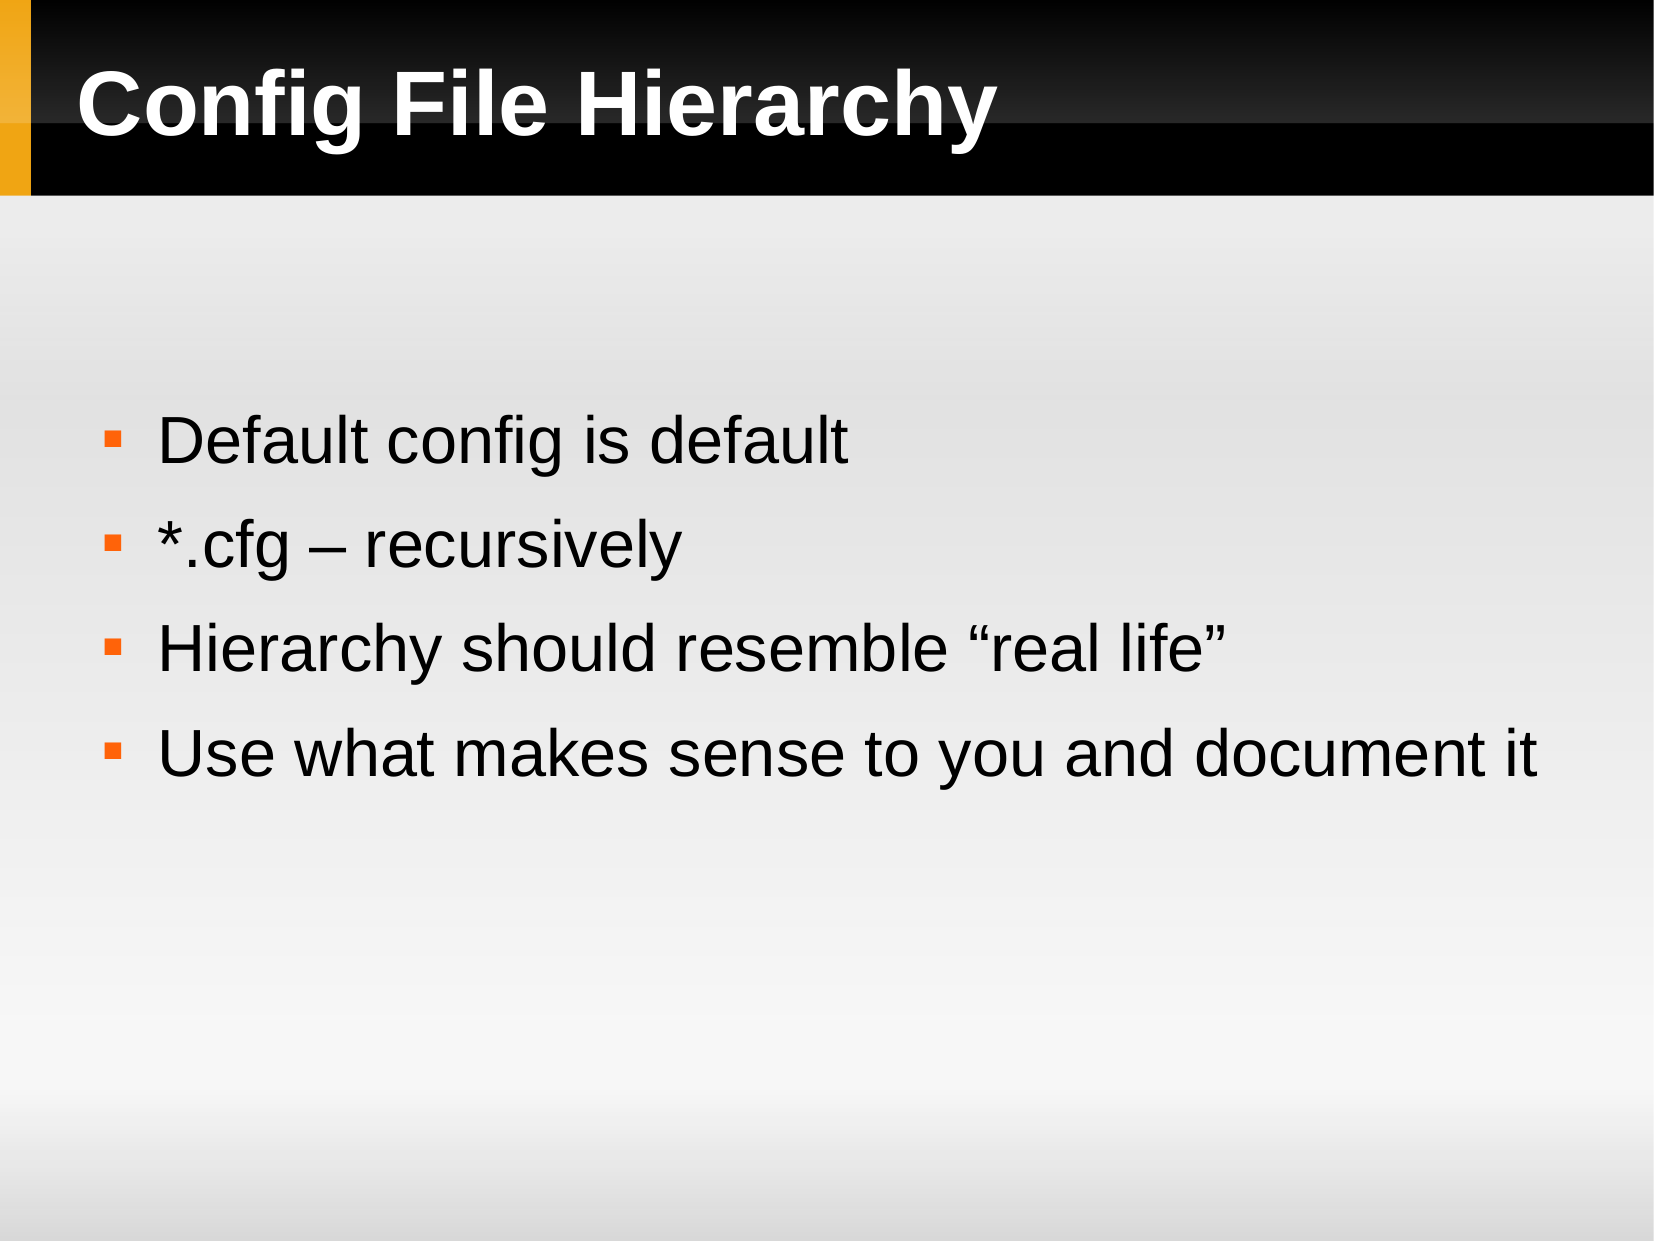

# Config File Hierarchy
Default config is default
*.cfg – recursively
Hierarchy should resemble “real life”
Use what makes sense to you and document it